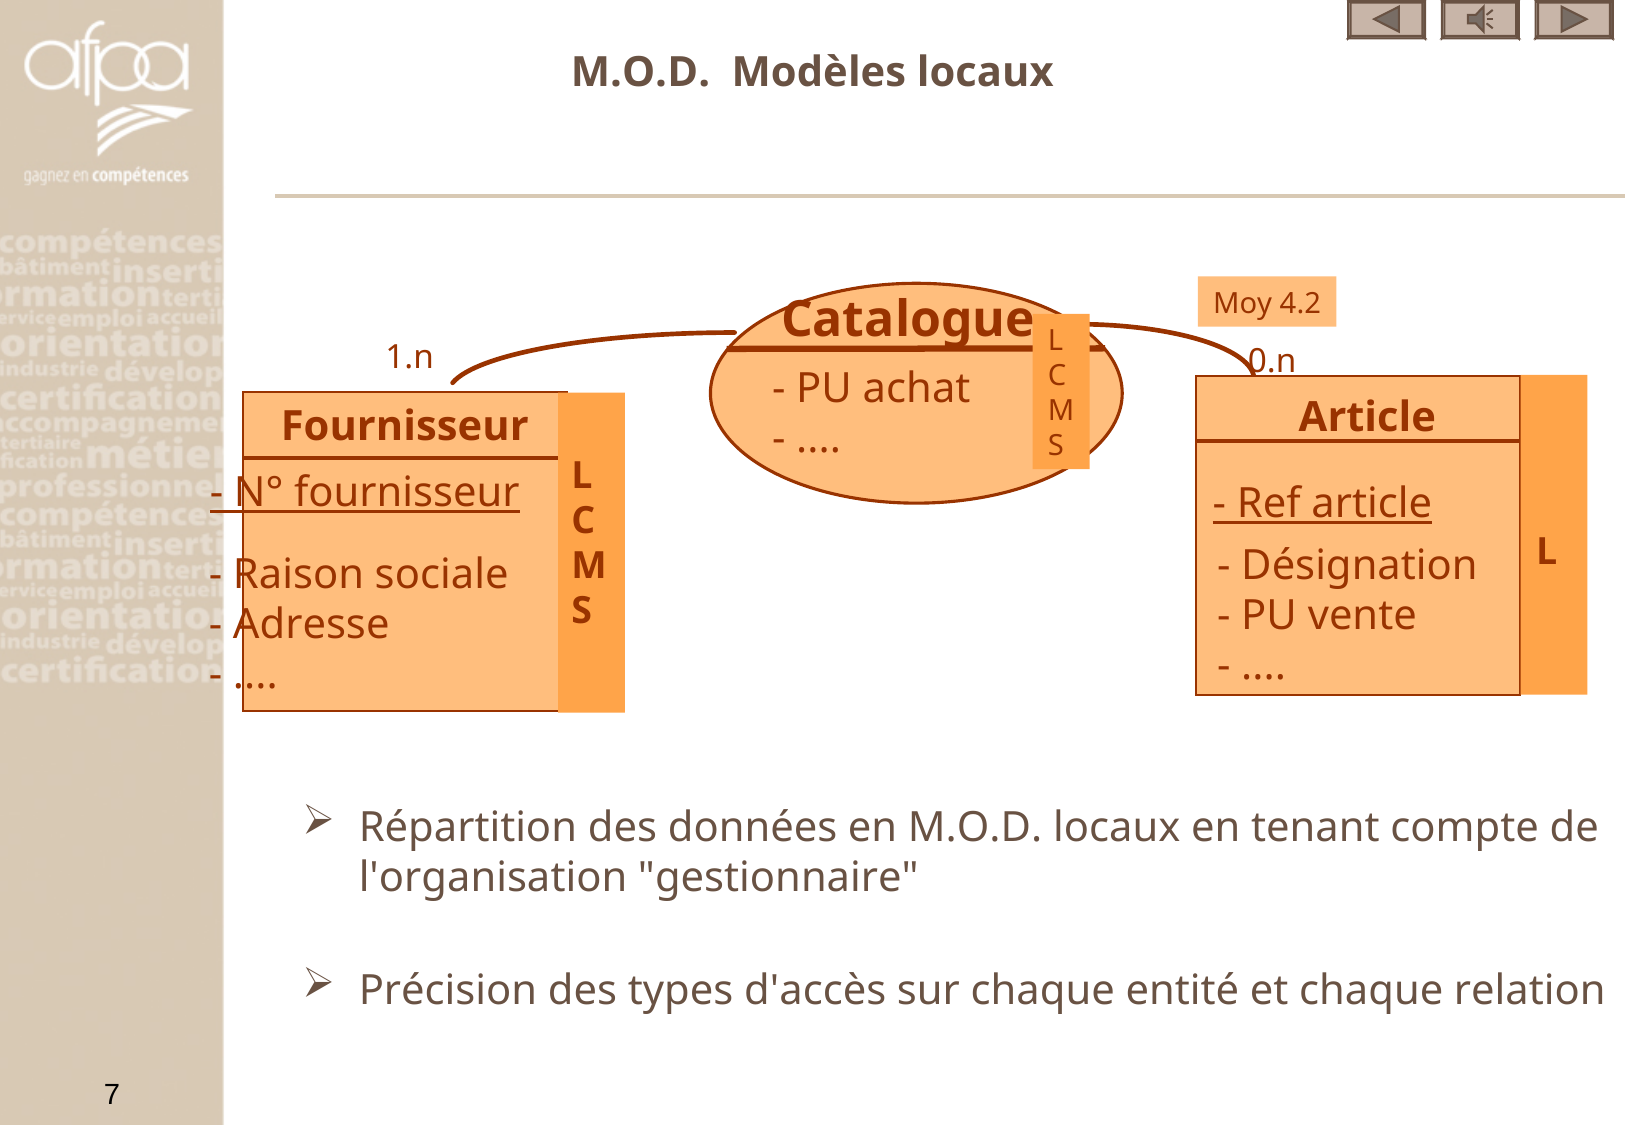

# M.O.D. Modèles locaux
Moy 4.2
Catalogue
- PU achat
- ....
1.n
0.n
Article
- Désignation
- PU vente
- ....
- N° fournisseur
- Raison sociale
- Adresse
- ....
- Ref article
Fournisseur
L
C
M
S
L
C
M
S
L
Répartition des données en M.O.D. locaux en tenant compte de l'organisation "gestionnaire"
Précision des types d'accès sur chaque entité et chaque relation